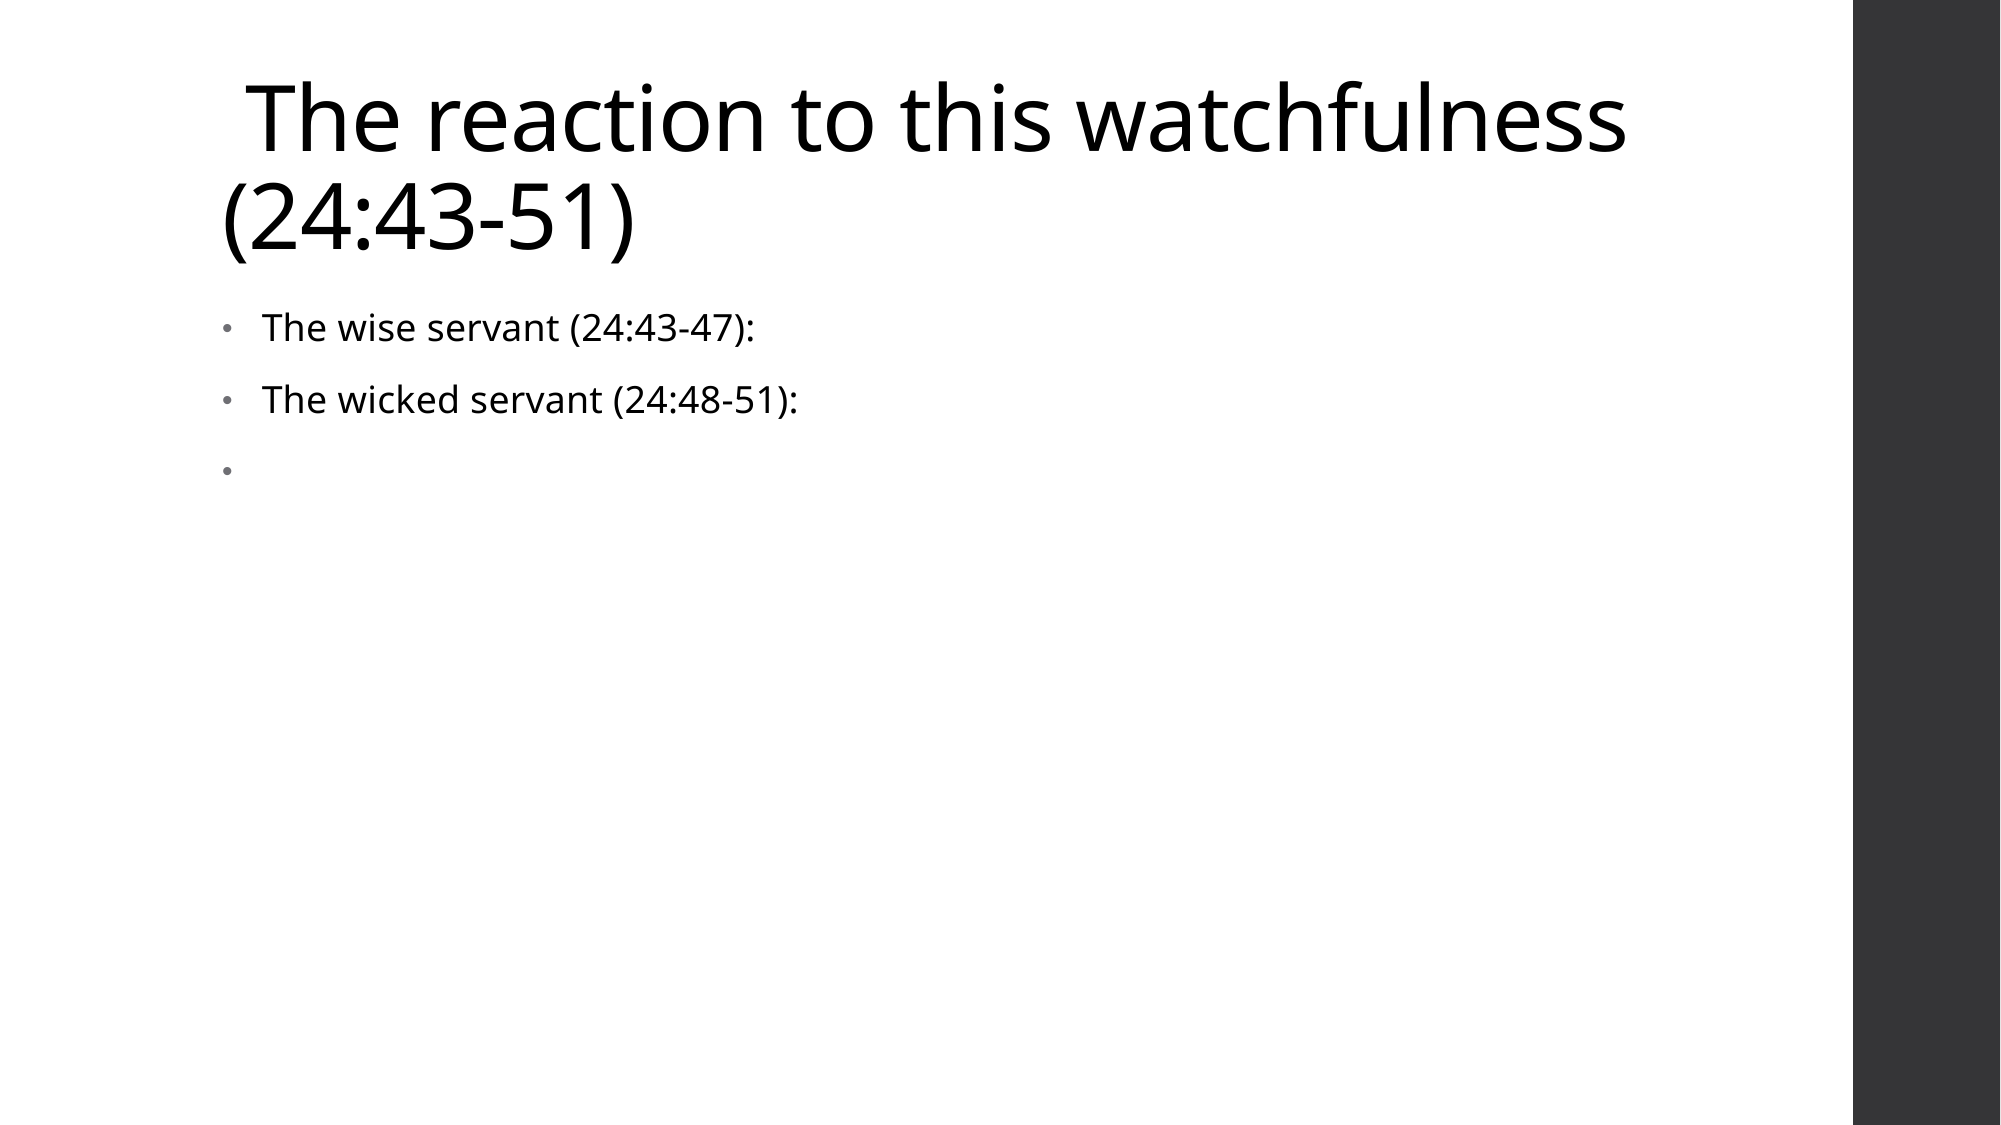

# The reaction to this watchfulness (24:43-51)
 The wise servant (24:43-47):
 The wicked servant (24:48-51):